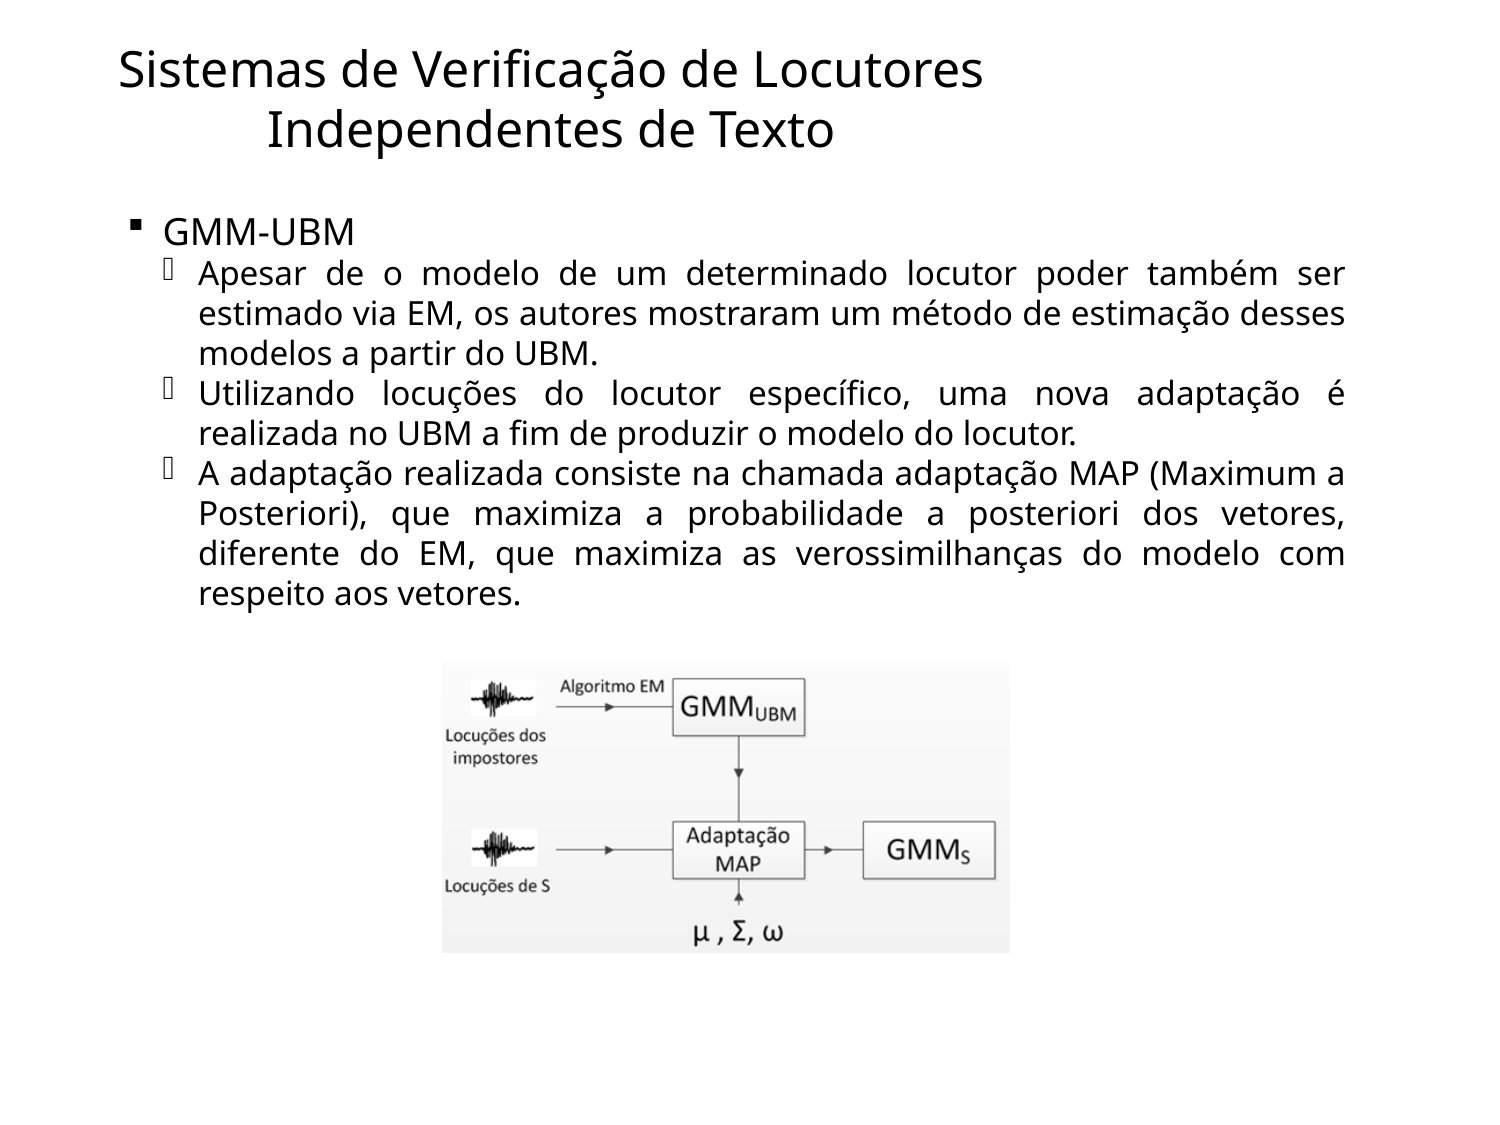

Sistemas de Verificação de Locutores Independentes de Texto
GMM-UBM
Apesar de o modelo de um determinado locutor poder também ser estimado via EM, os autores mostraram um método de estimação desses modelos a partir do UBM.
Utilizando locuções do locutor específico, uma nova adaptação é realizada no UBM a fim de produzir o modelo do locutor.
A adaptação realizada consiste na chamada adaptação MAP (Maximum a Posteriori), que maximiza a probabilidade a posteriori dos vetores, diferente do EM, que maximiza as verossimilhanças do modelo com respeito aos vetores.